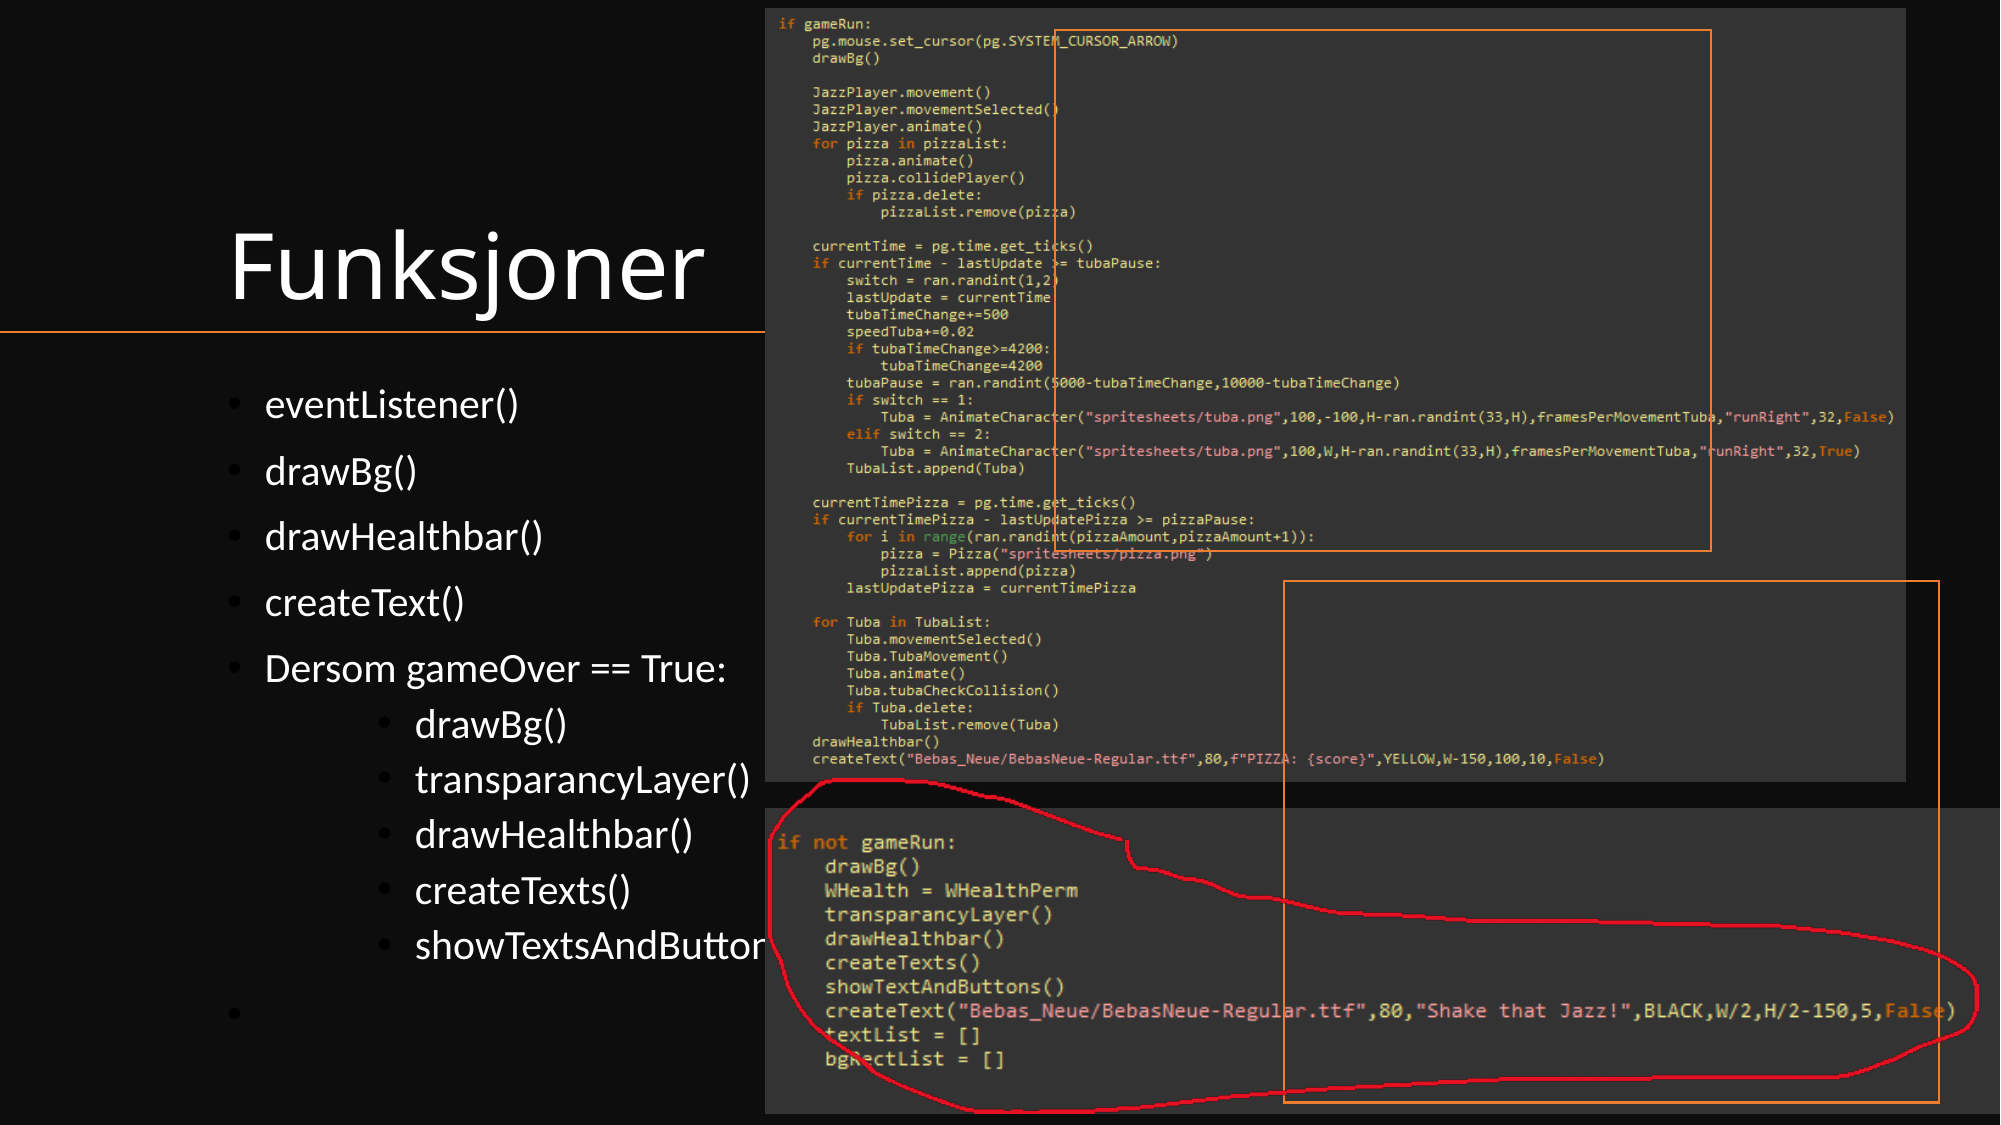

# Funksjoner
eventListener()
drawBg()
drawHealthbar()
createText()
Dersom gameOver == True:
drawBg()
transparancyLayer()
drawHealthbar()
createTexts()
showTextsAndButtons()